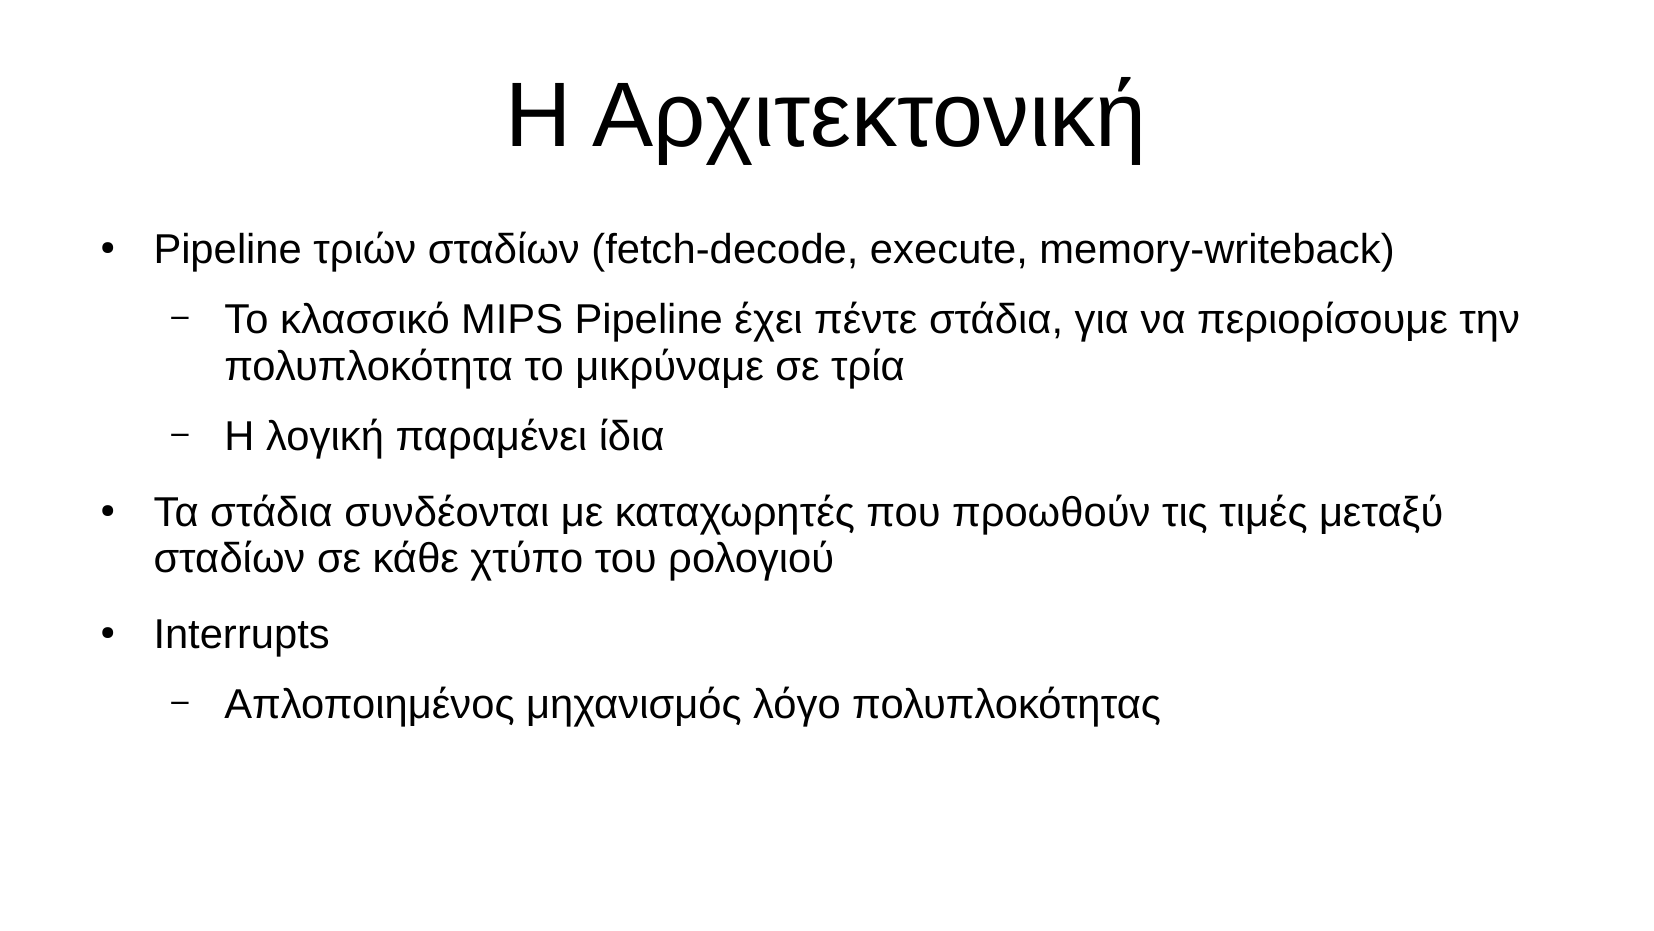

# Η Αρχιτεκτονική
Pipeline τριών σταδίων (fetch-decode, execute, memory-writeback)
Το κλασσικό MIPS Pipeline έχει πέντε στάδια, για να περιορίσουμε την πολυπλοκότητα το μικρύναμε σε τρία
Η λογική παραμένει ίδια
Τα στάδια συνδέονται με καταχωρητές που προωθούν τις τιμές μεταξύ σταδίων σε κάθε χτύπο του ρολογιού
Interrupts
Απλοποιημένος μηχανισμός λόγο πολυπλοκότητας